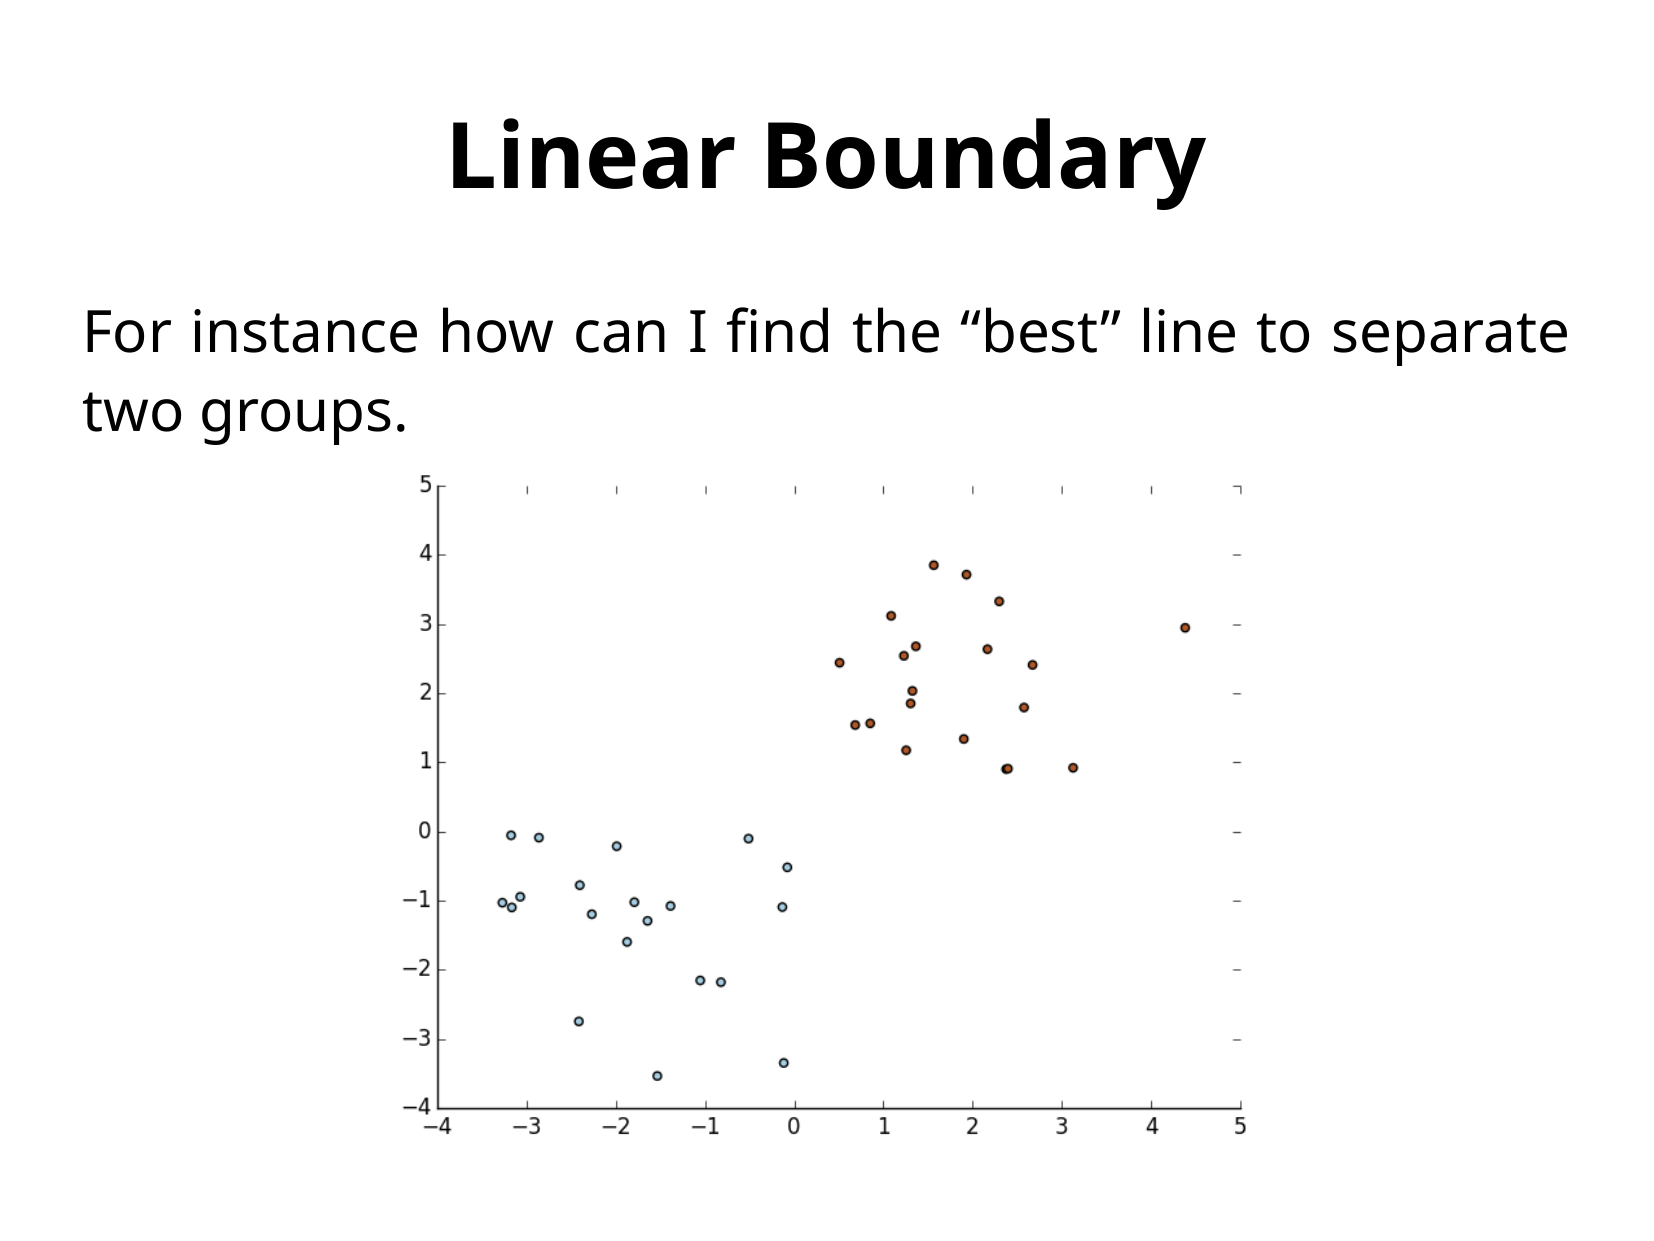

# Linear Boundary
For instance how can I find the “best” line to separate two groups.